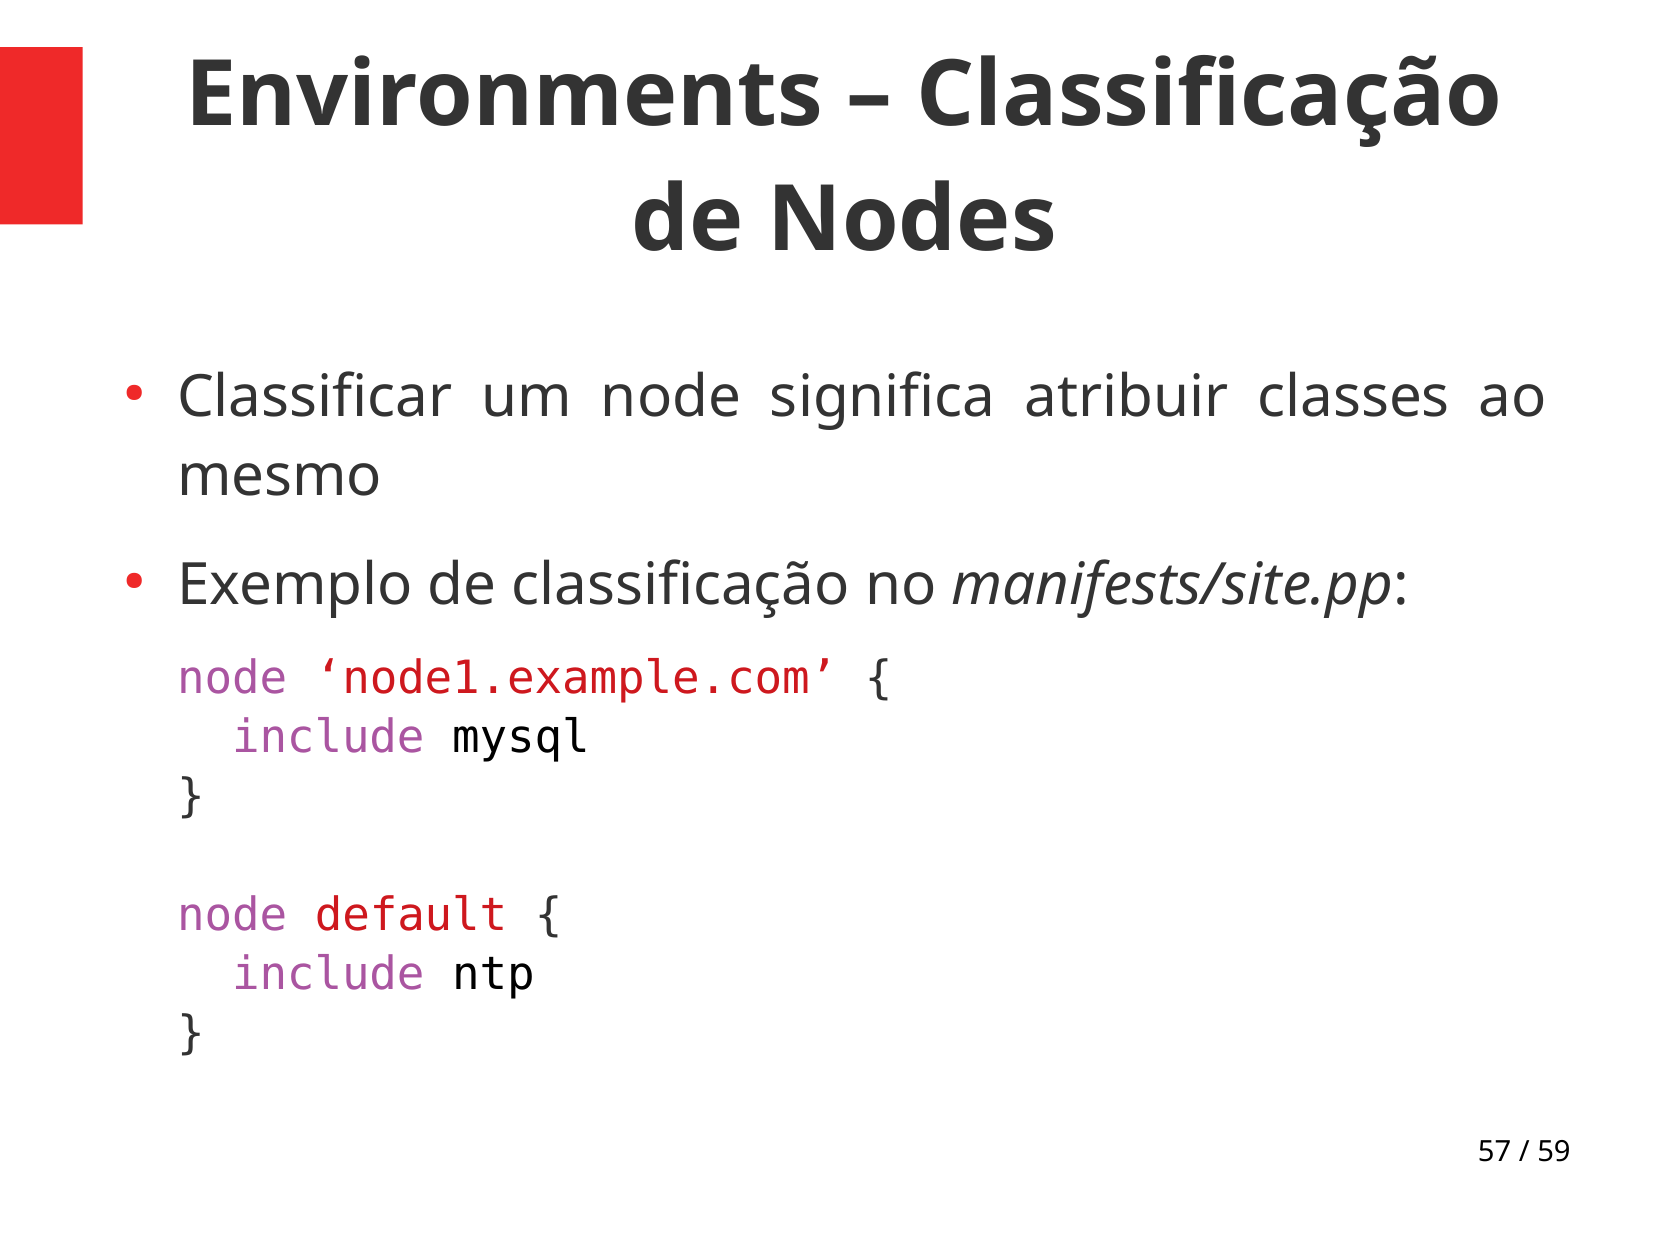

# Environments – Classificação de Nodes
Classificar um node significa atribuir classes ao mesmo
Exemplo de classificação no manifests/site.pp:
node ‘node1.example.com’ {
 include mysql
}
node default {
 include ntp
}
57